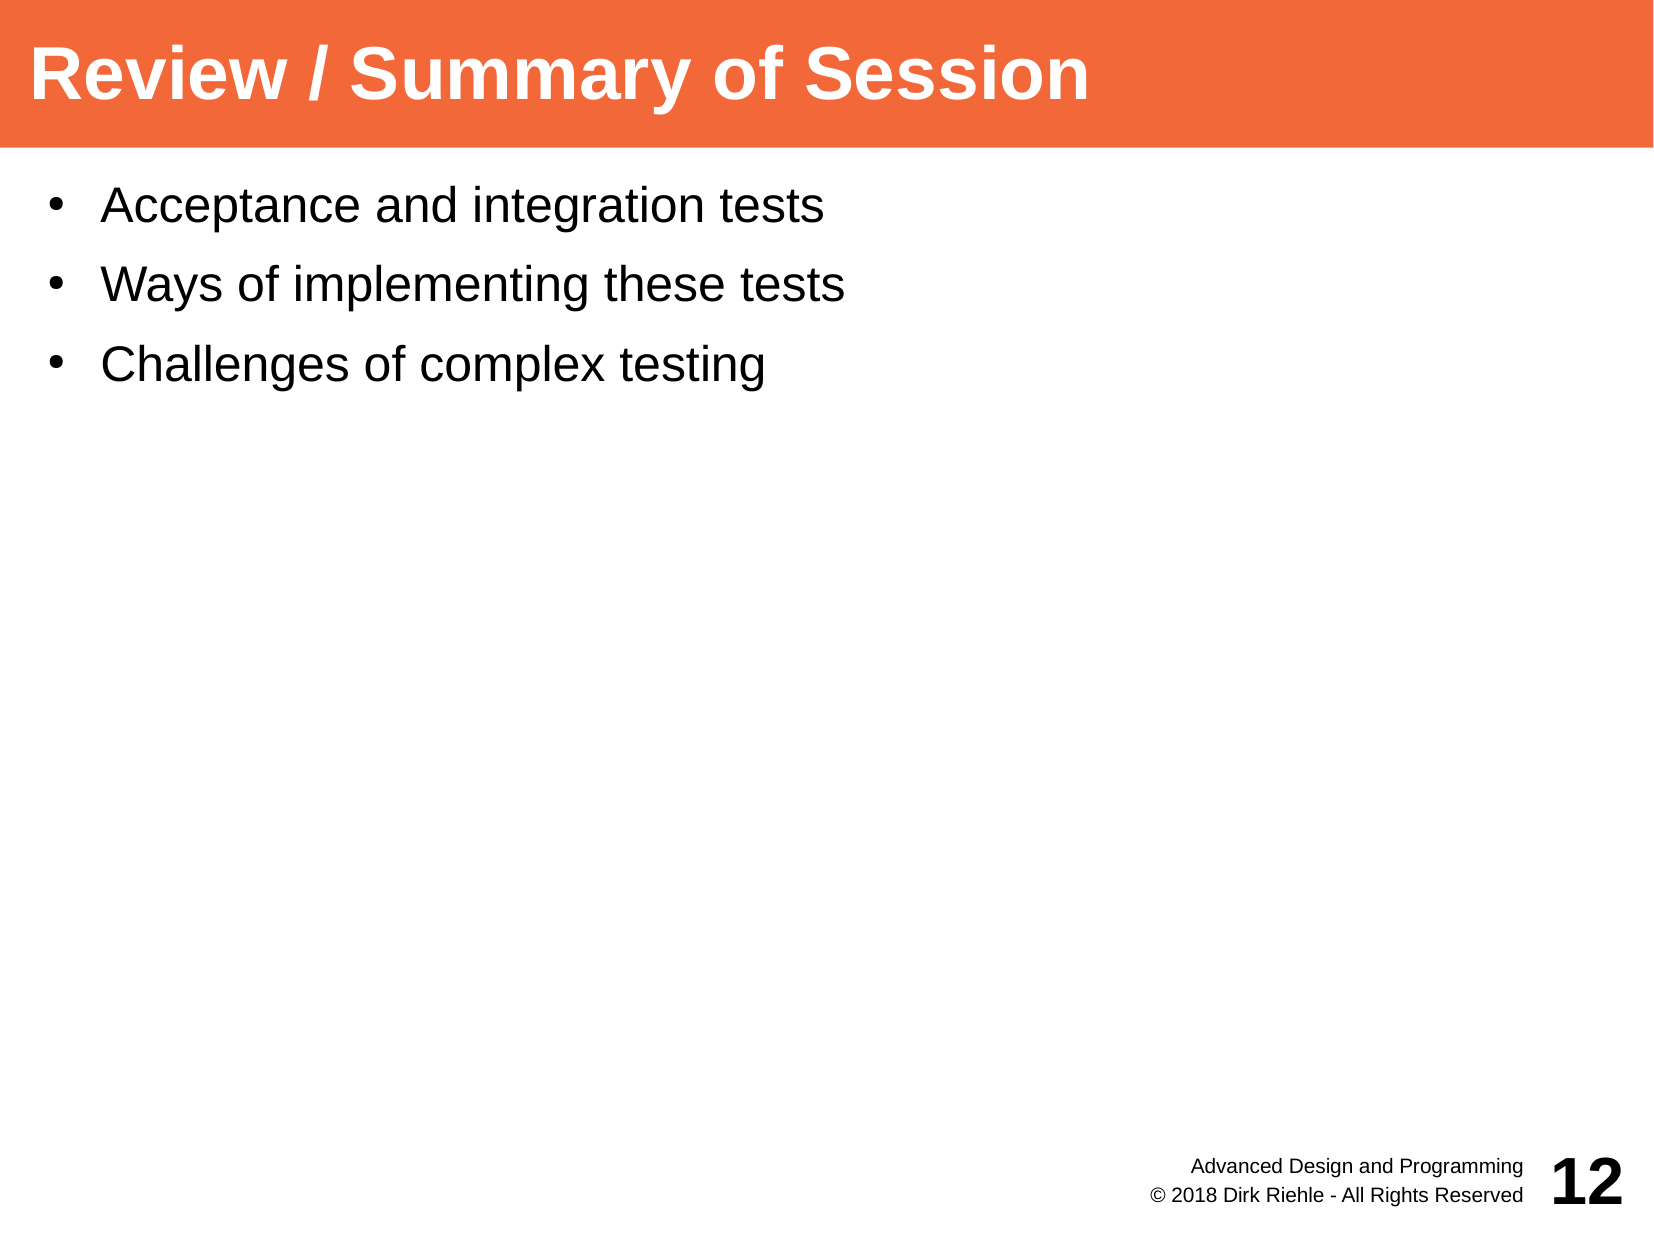

# Review / Summary of Session
Acceptance and integration tests
Ways of implementing these tests
Challenges of complex testing
Advanced Design and Programming
12
© 2018 Dirk Riehle - All Rights Reserved